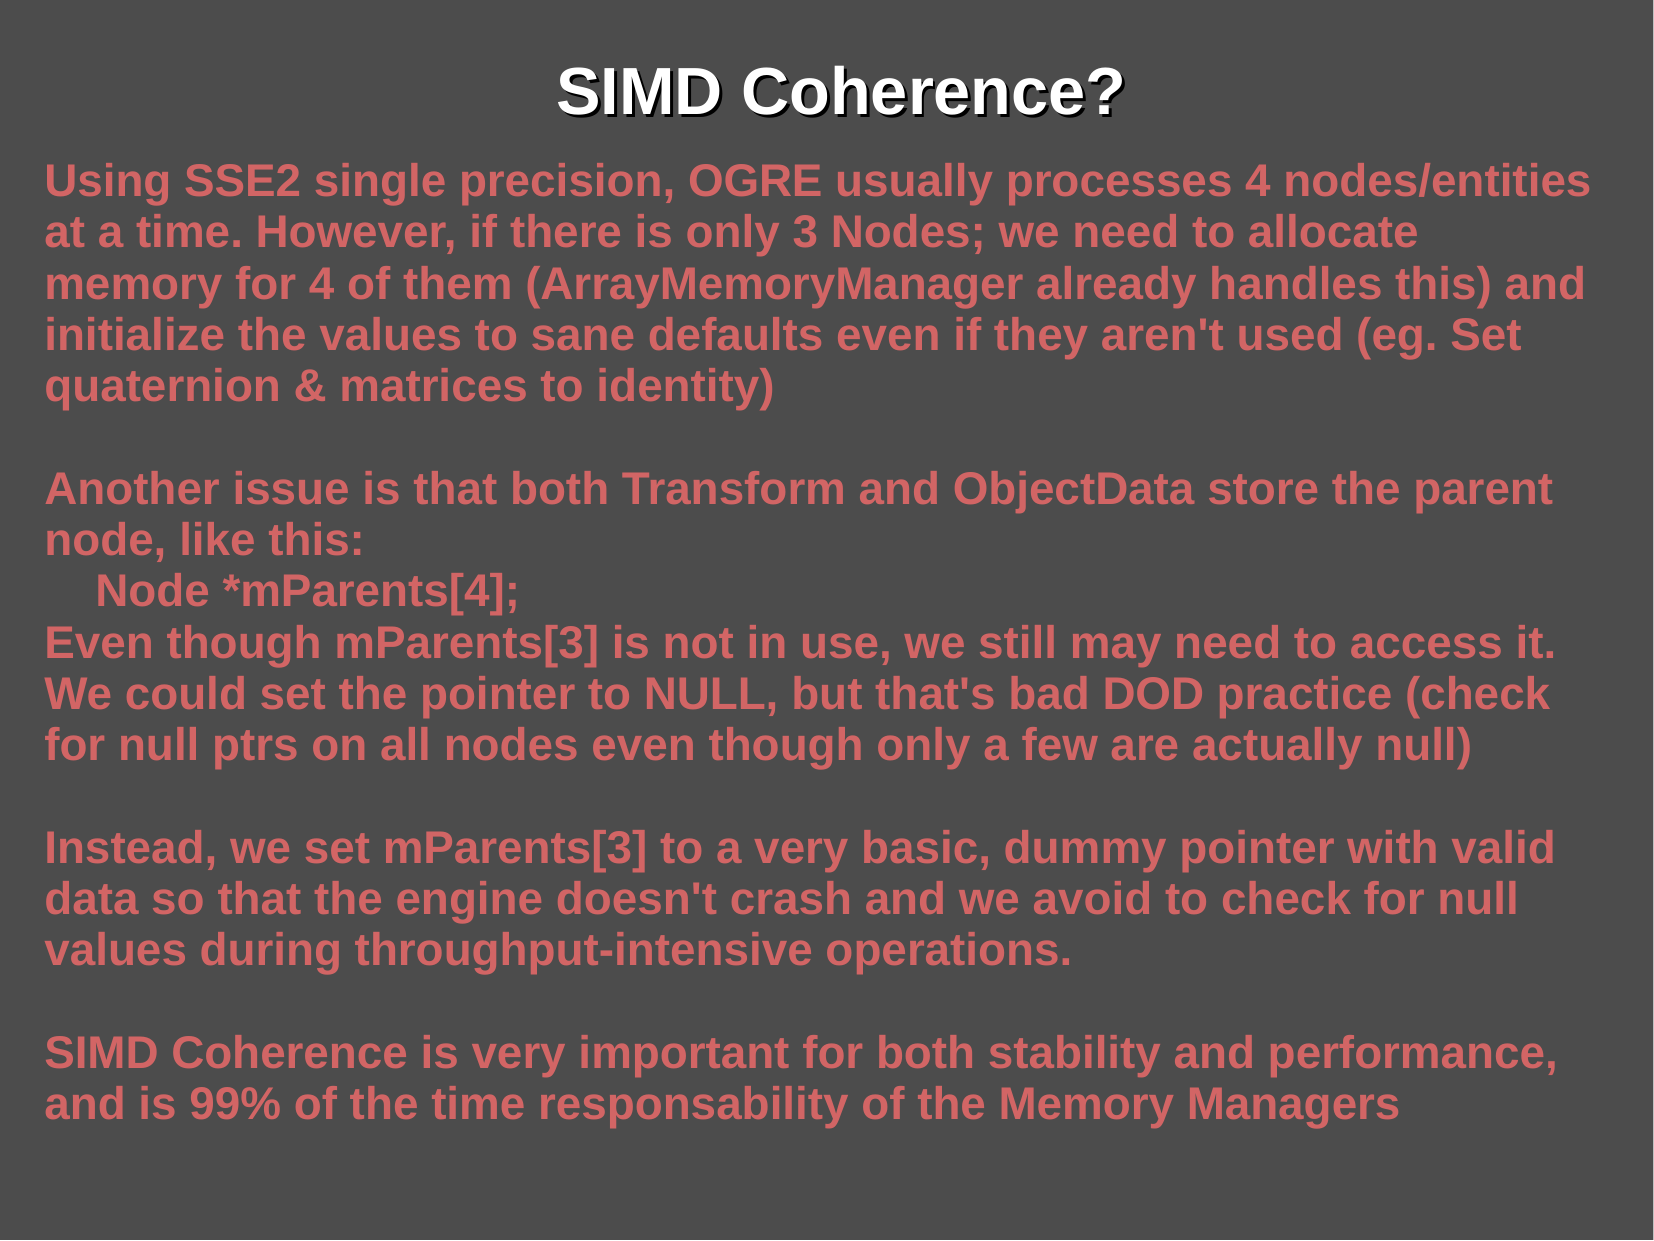

SIMD Coherence?
Using SSE2 single precision, OGRE usually processes 4 nodes/entities at a time. However, if there is only 3 Nodes; we need to allocate memory for 4 of them (ArrayMemoryManager already handles this) and initialize the values to sane defaults even if they aren't used (eg. Set quaternion & matrices to identity)
Another issue is that both Transform and ObjectData store the parent node, like this:
 Node *mParents[4];
Even though mParents[3] is not in use, we still may need to access it. We could set the pointer to NULL, but that's bad DOD practice (check for null ptrs on all nodes even though only a few are actually null)
Instead, we set mParents[3] to a very basic, dummy pointer with valid data so that the engine doesn't crash and we avoid to check for null values during throughput-intensive operations.
SIMD Coherence is very important for both stability and performance, and is 99% of the time responsability of the Memory Managers